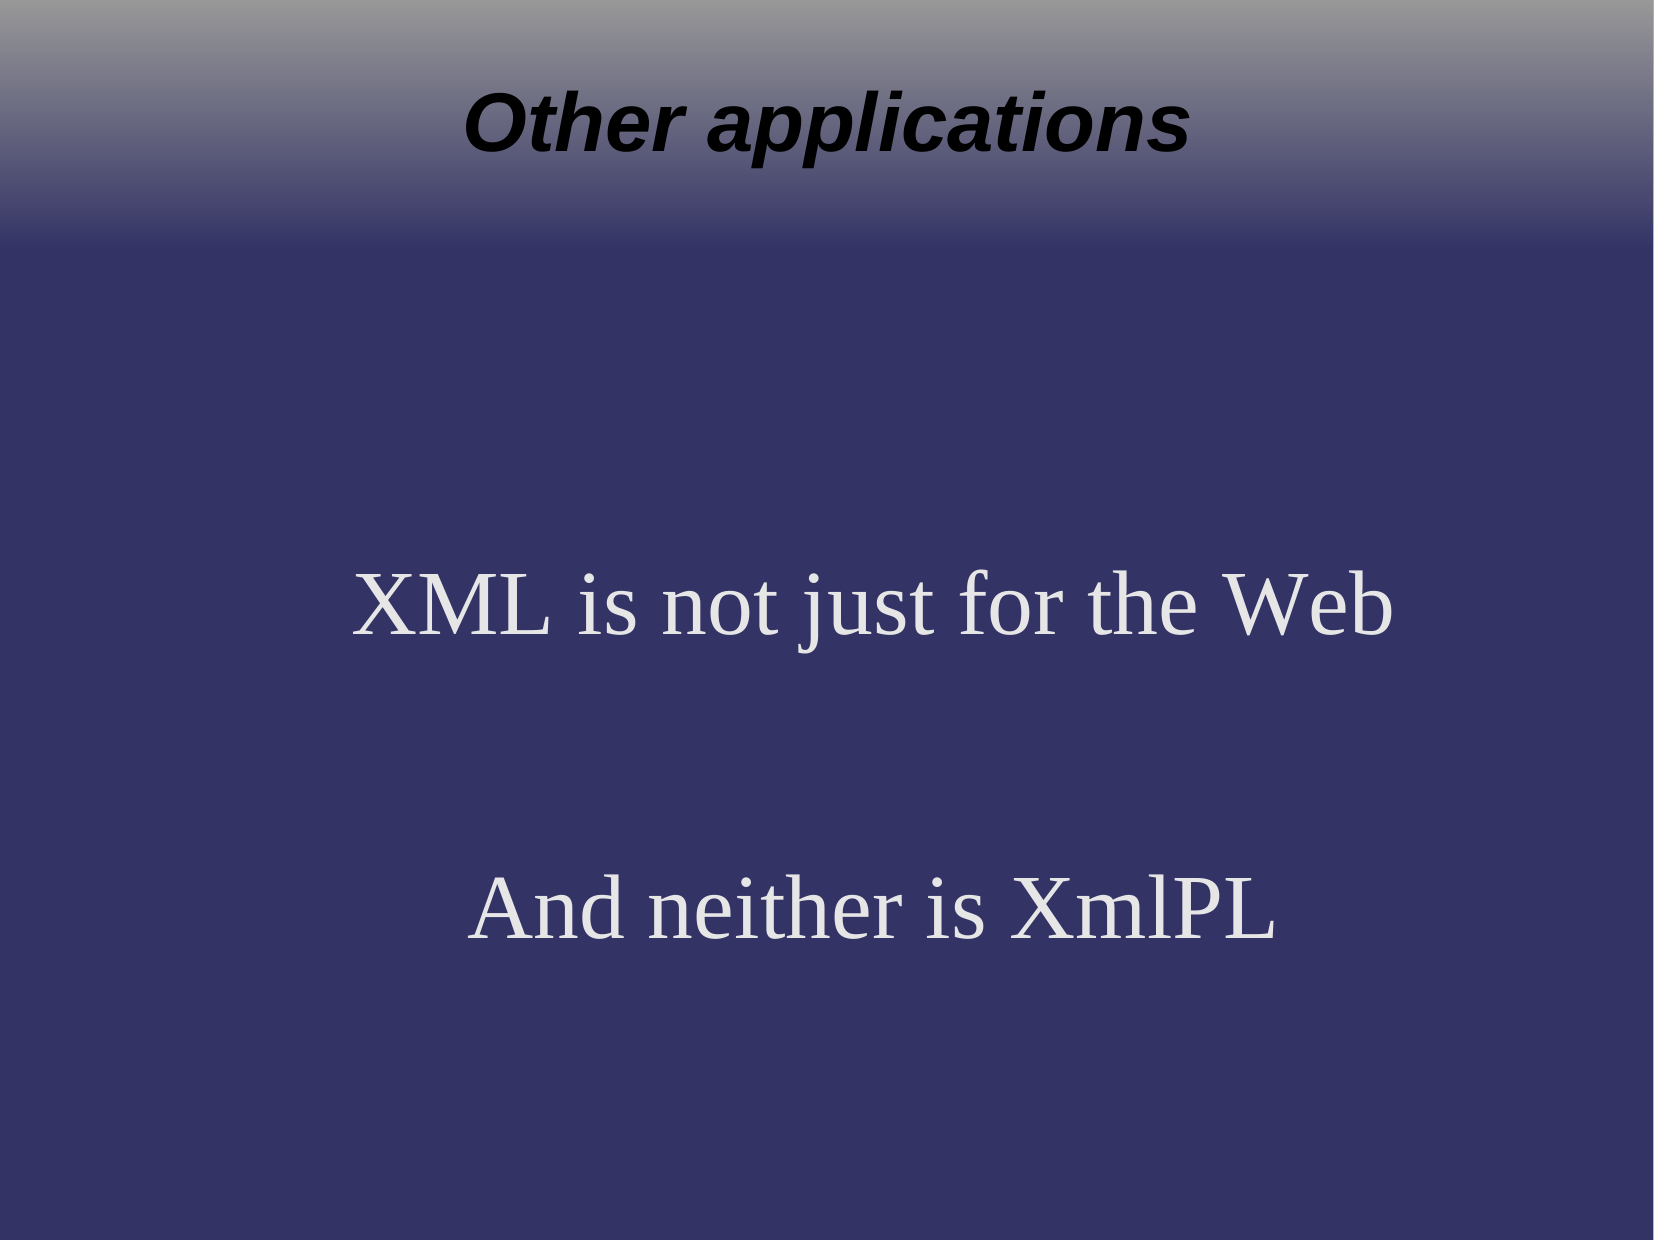

# Other applications
XML is not just for the Web
And neither is XmlPL